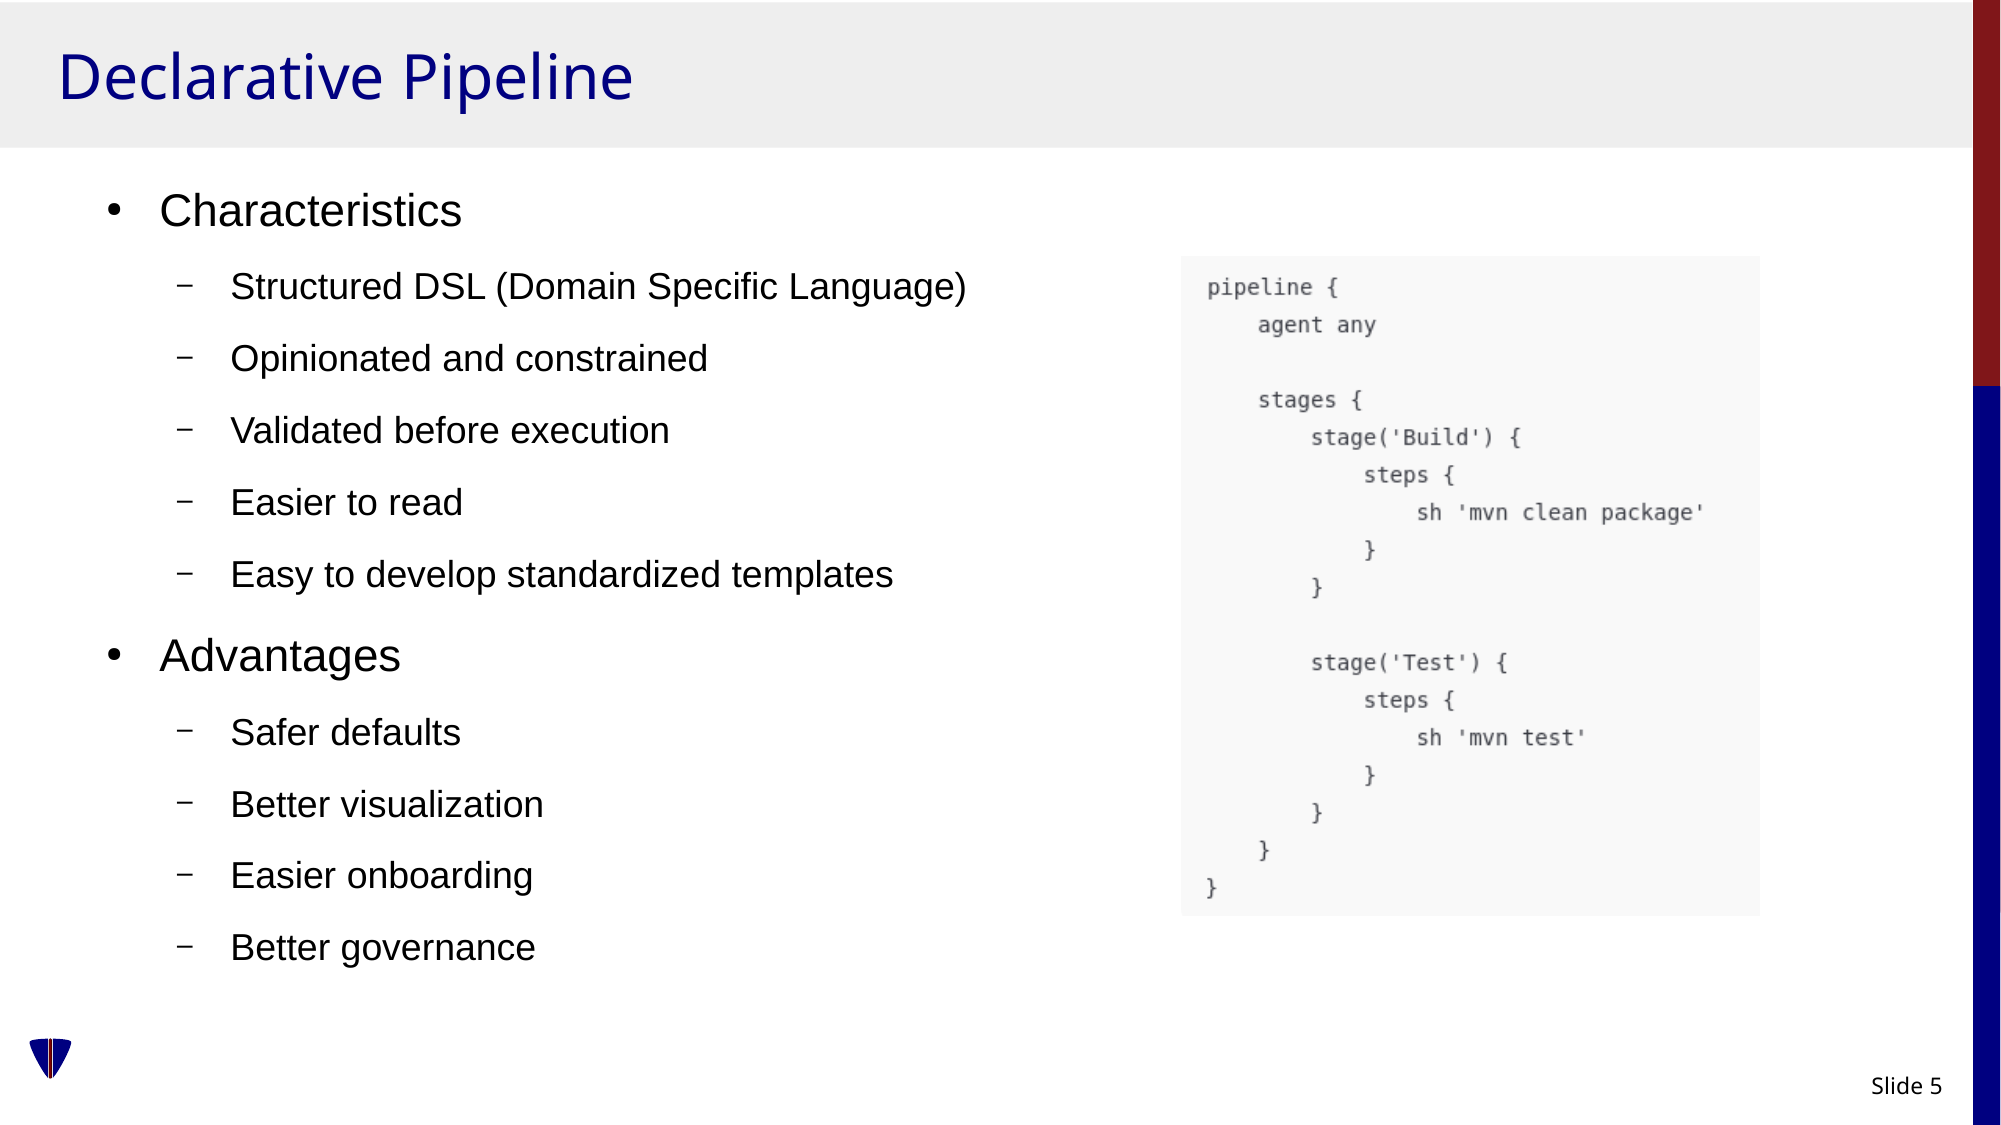

# Declarative Pipeline
Characteristics
Structured DSL (Domain Specific Language)
Opinionated and constrained
Validated before execution
Easier to read
Easy to develop standardized templates
Advantages
Safer defaults
Better visualization
Easier onboarding
Better governance